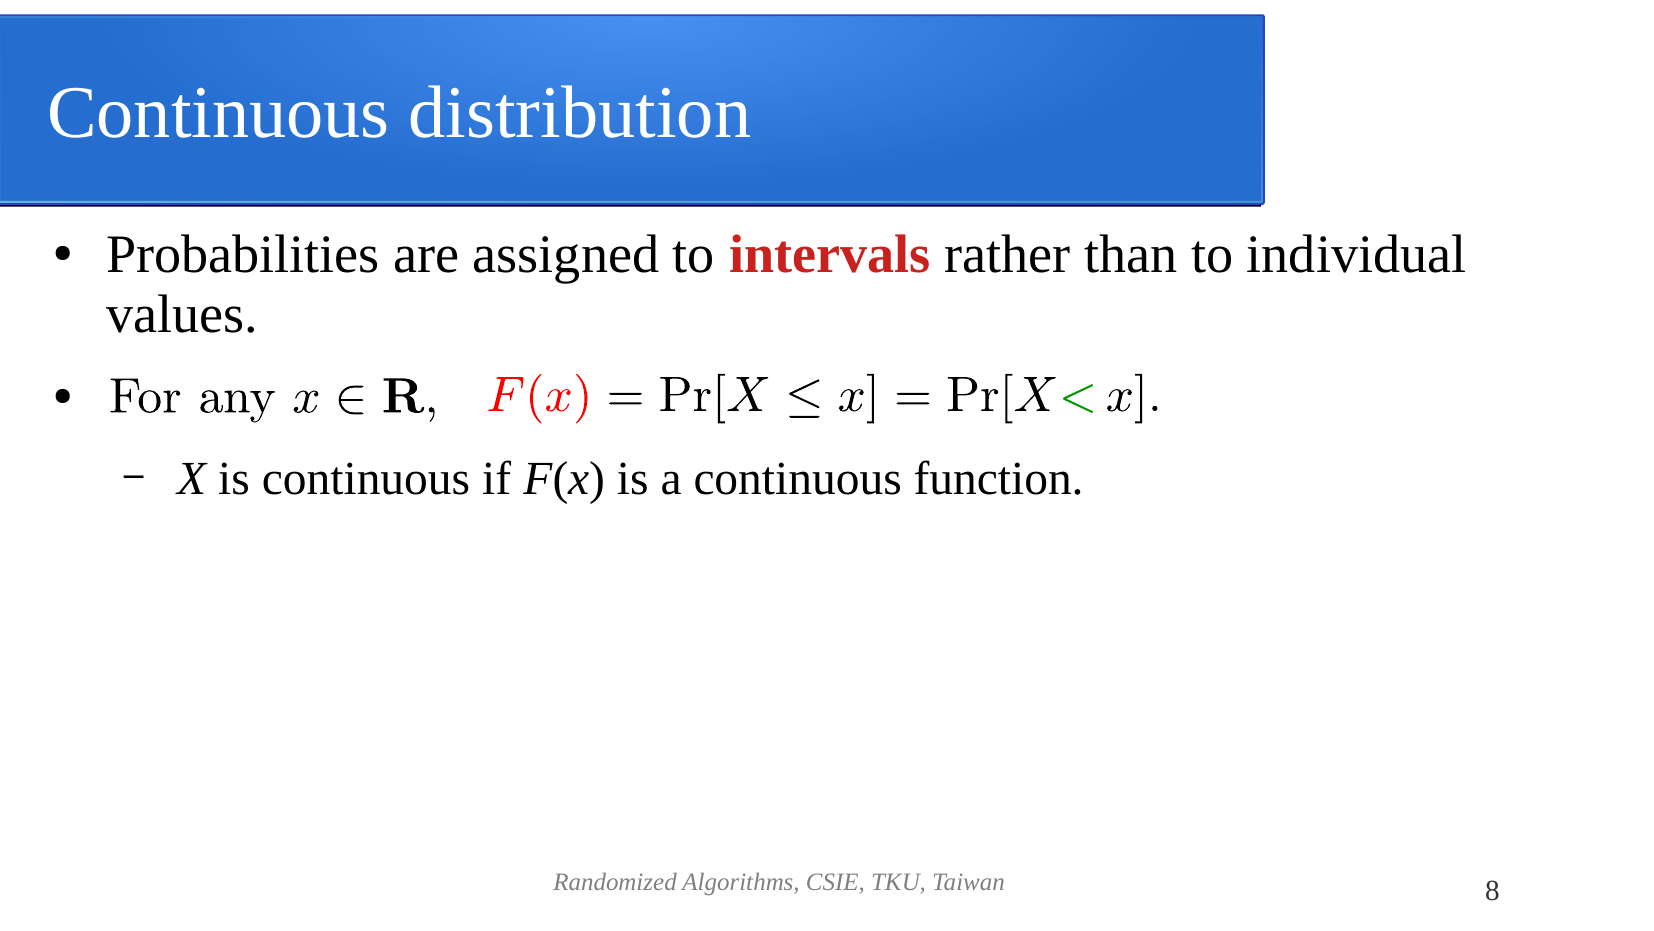

# Continuous distribution
Probabilities are assigned to intervals rather than to individual values.
X is continuous if F(x) is a continuous function.
Randomized Algorithms, CSIE, TKU, Taiwan
8